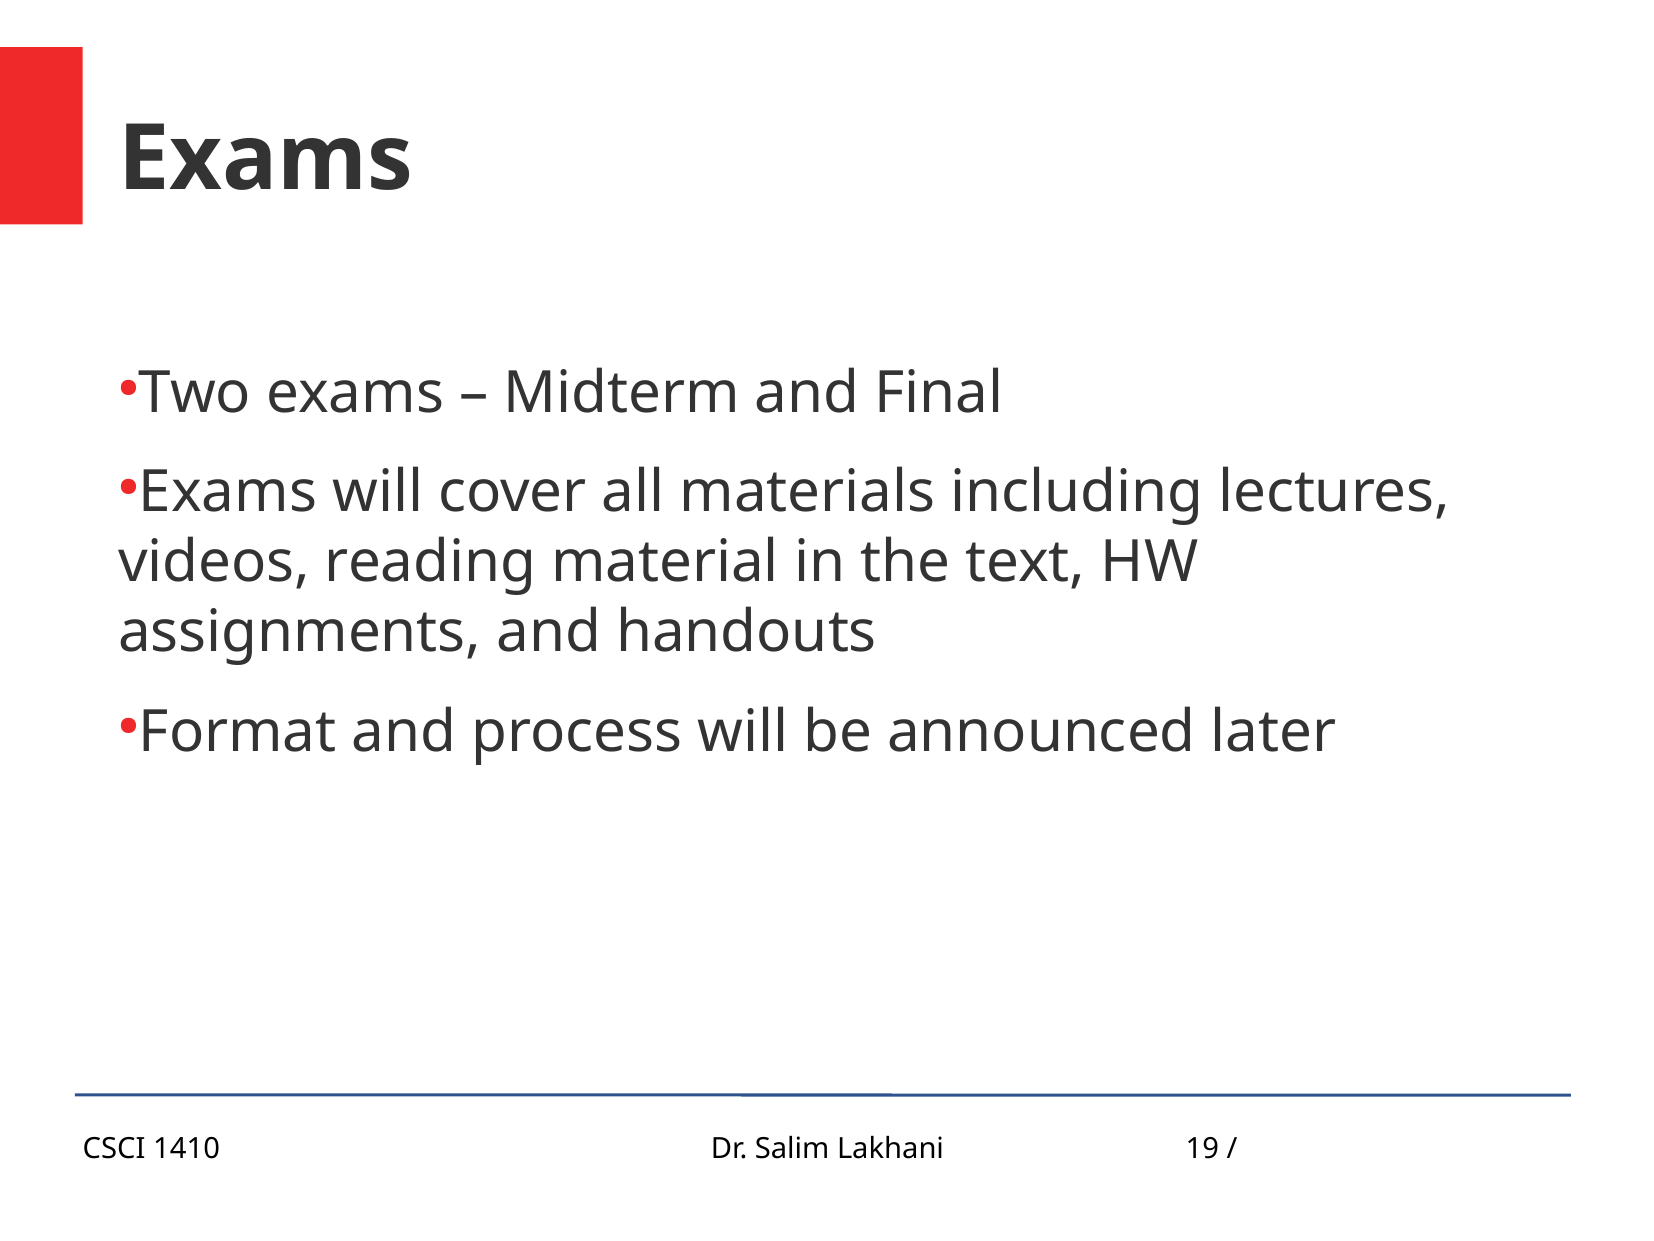

# Exams
Two exams – Midterm and Final
Exams will cover all materials including lectures, videos, reading material in the text, HW assignments, and handouts
Format and process will be announced later
CSCI 1410
Dr. Salim Lakhani